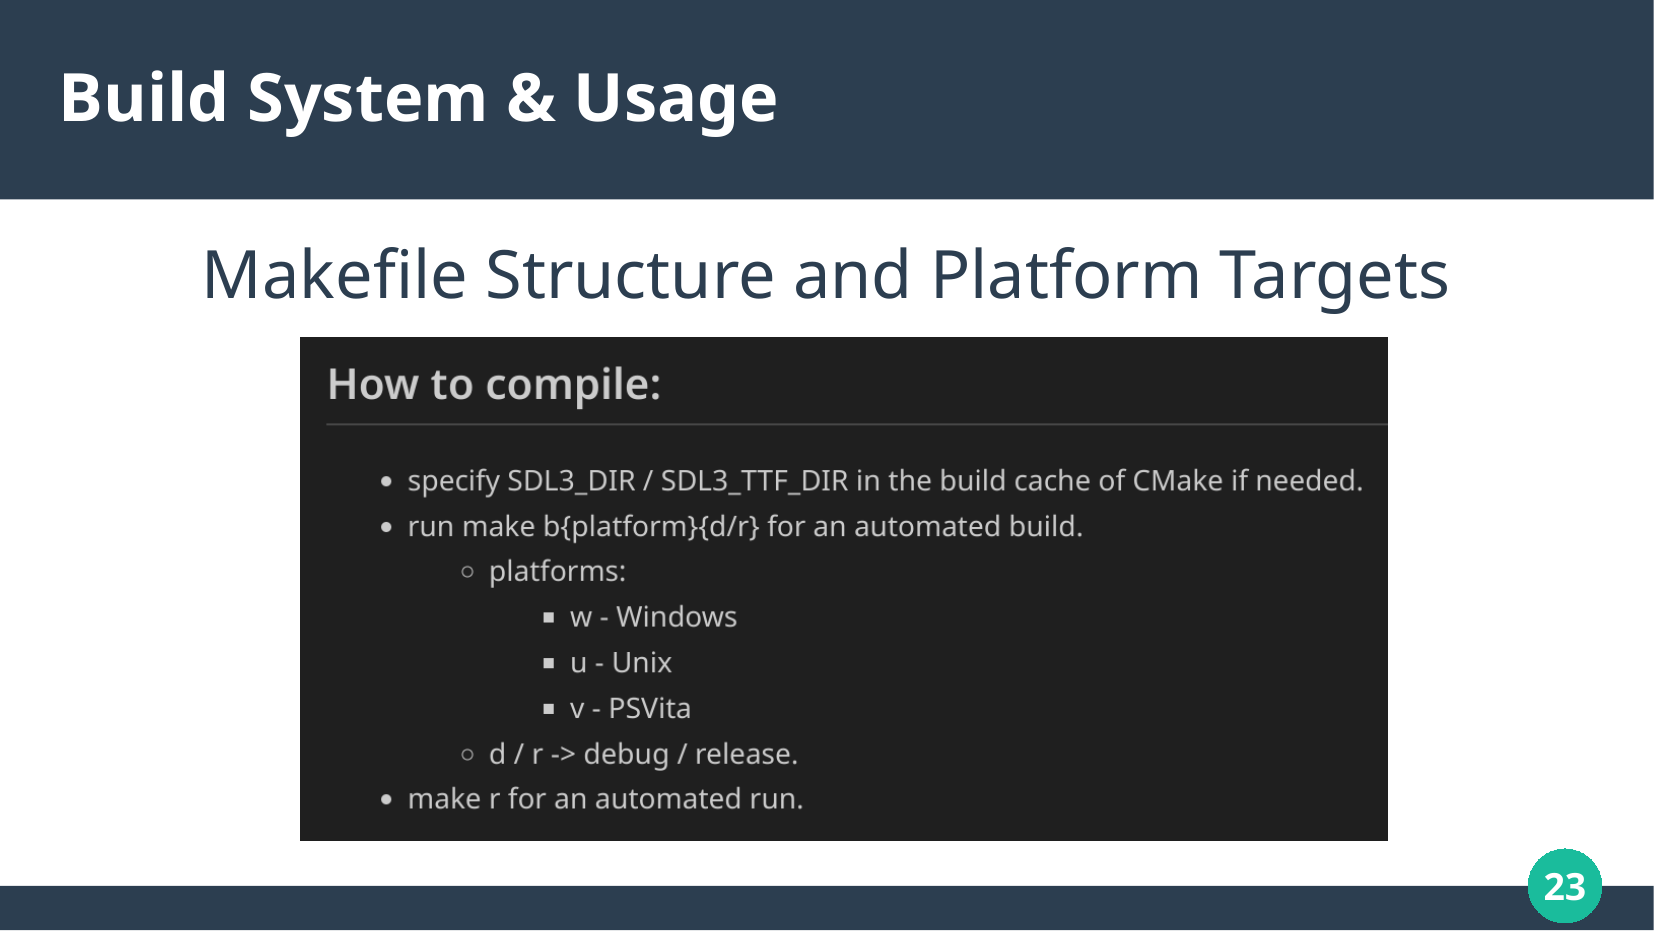

Makefile Structure and Platform Targets
# Build System & Usage
23